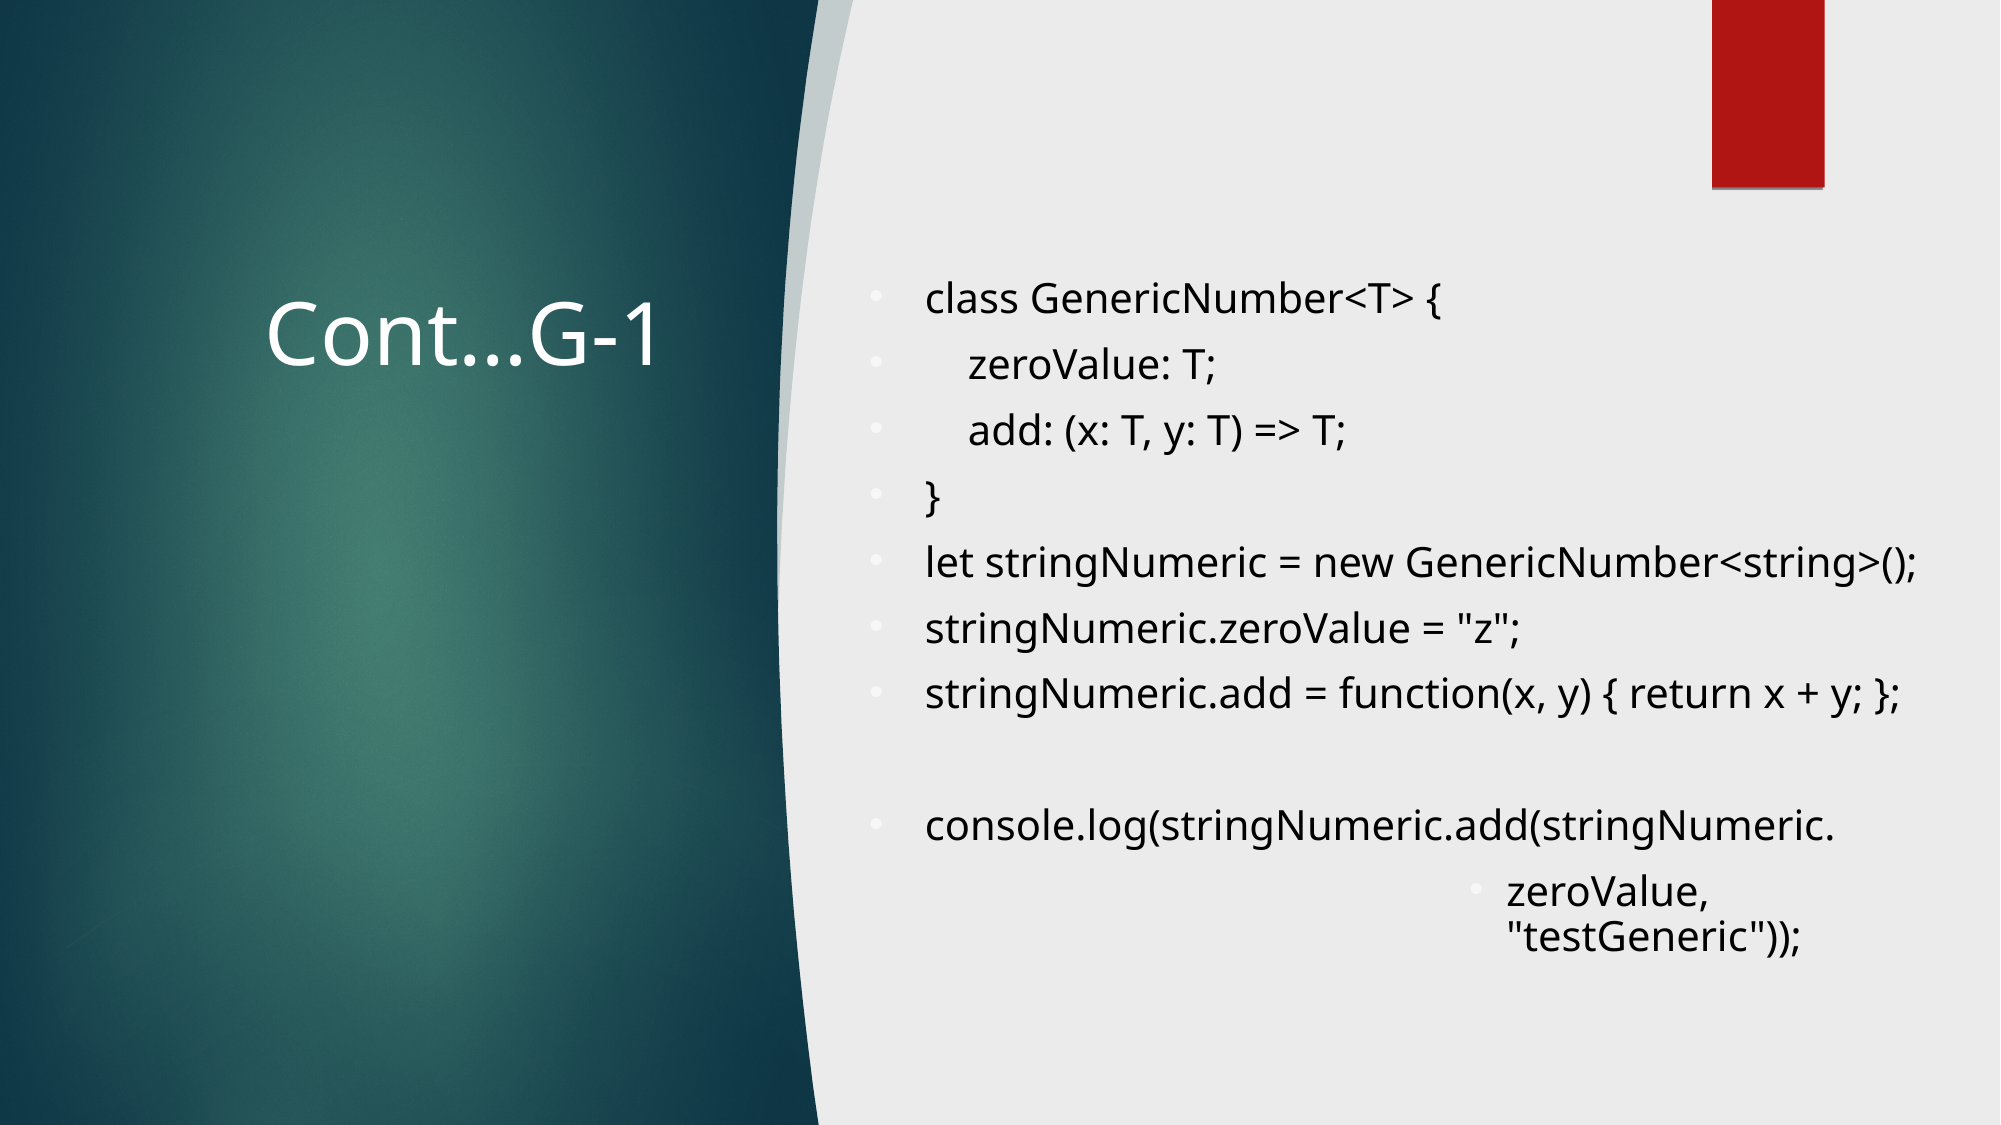

# Cont…G-1
class GenericNumber<T> {
 zeroValue: T;
 add: (x: T, y: T) => T;
}
let stringNumeric = new GenericNumber<string>();
stringNumeric.zeroValue = "z";
stringNumeric.add = function(x, y) { return x + y; };
console.log(stringNumeric.add(stringNumeric.
zeroValue, "testGeneric"));